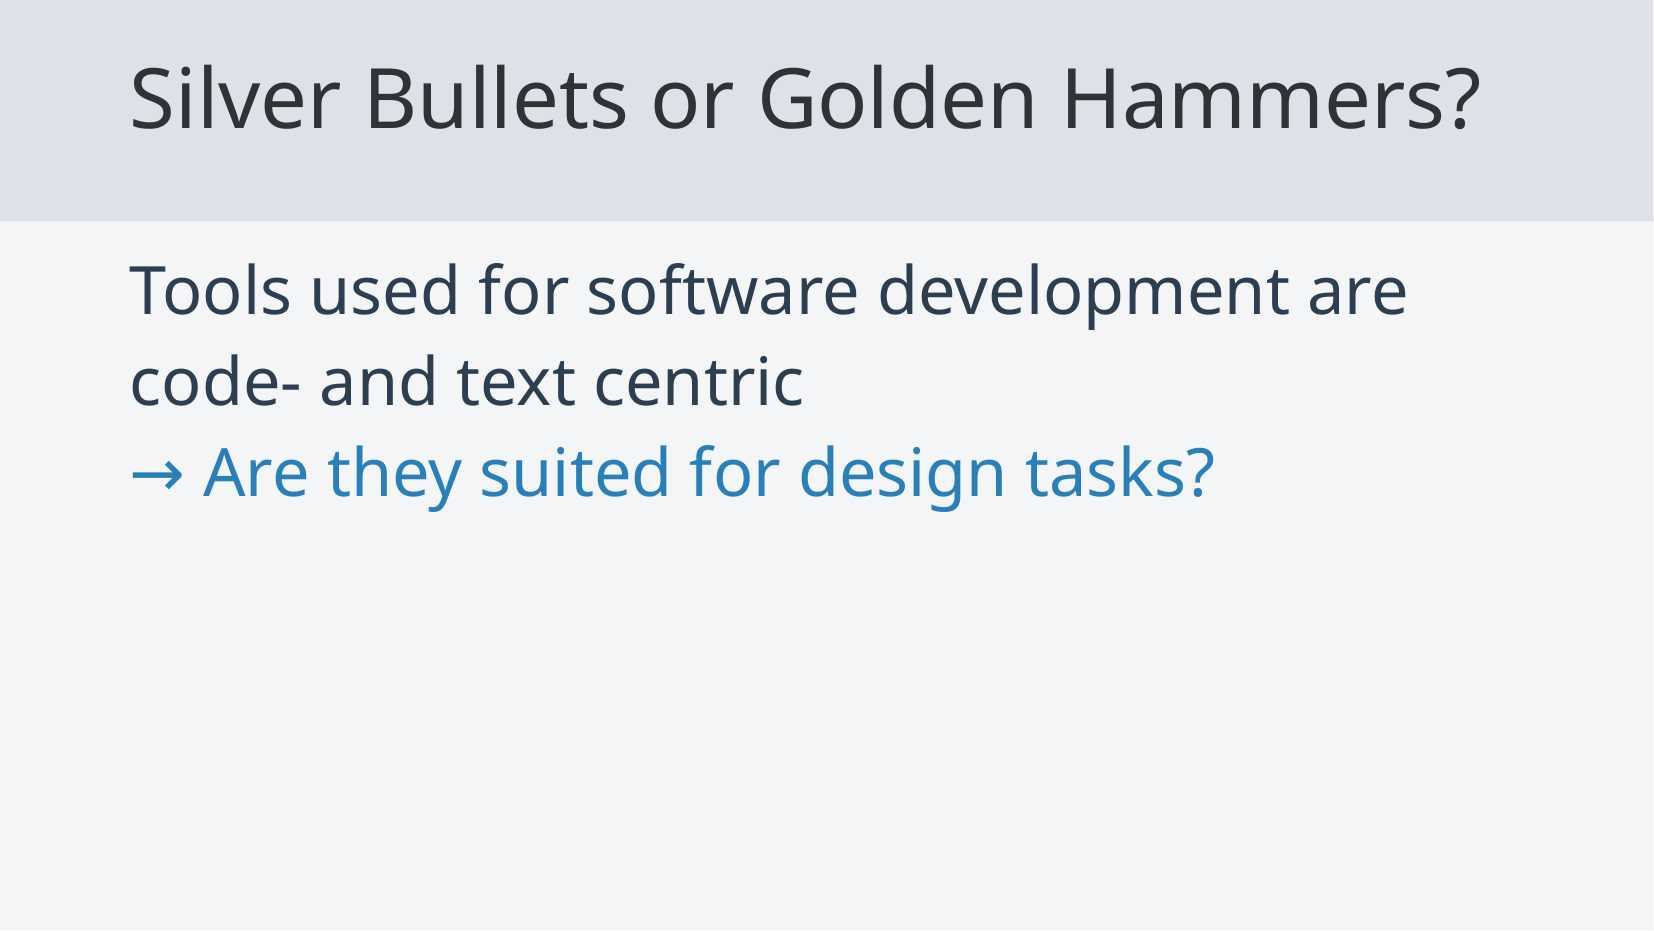

# Silver Bullets or Golden Hammers?
Tools used for software development are code- and text centric
→ Are they suited for design tasks?